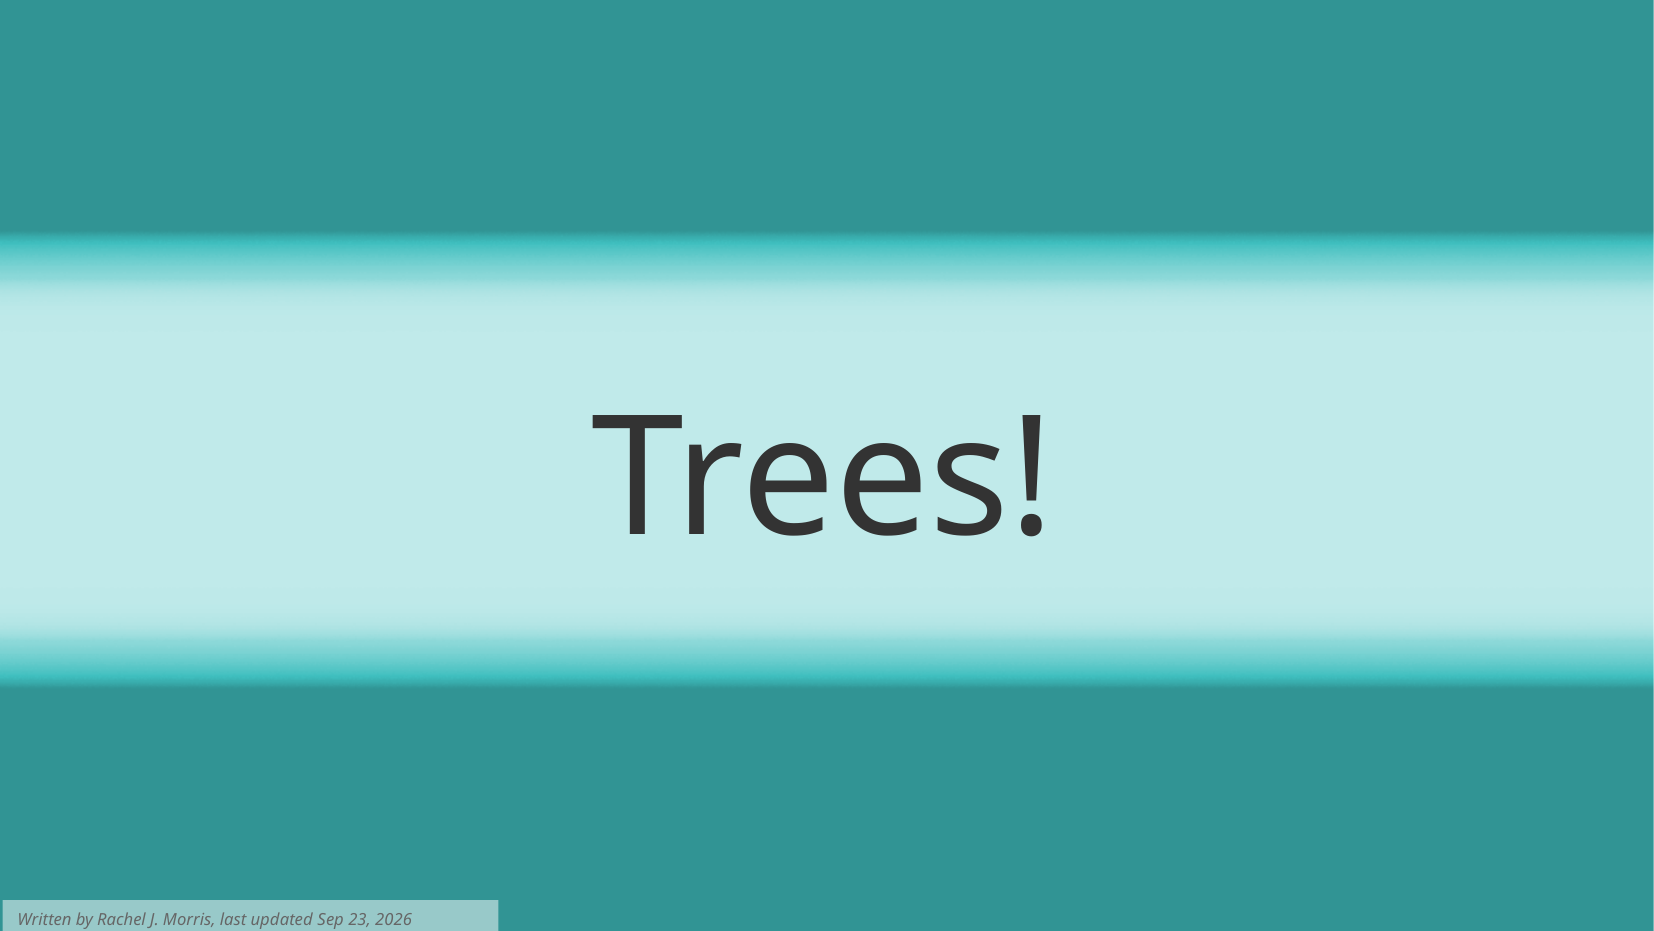

# Trees!
Written by Rachel J. Morris, last updated